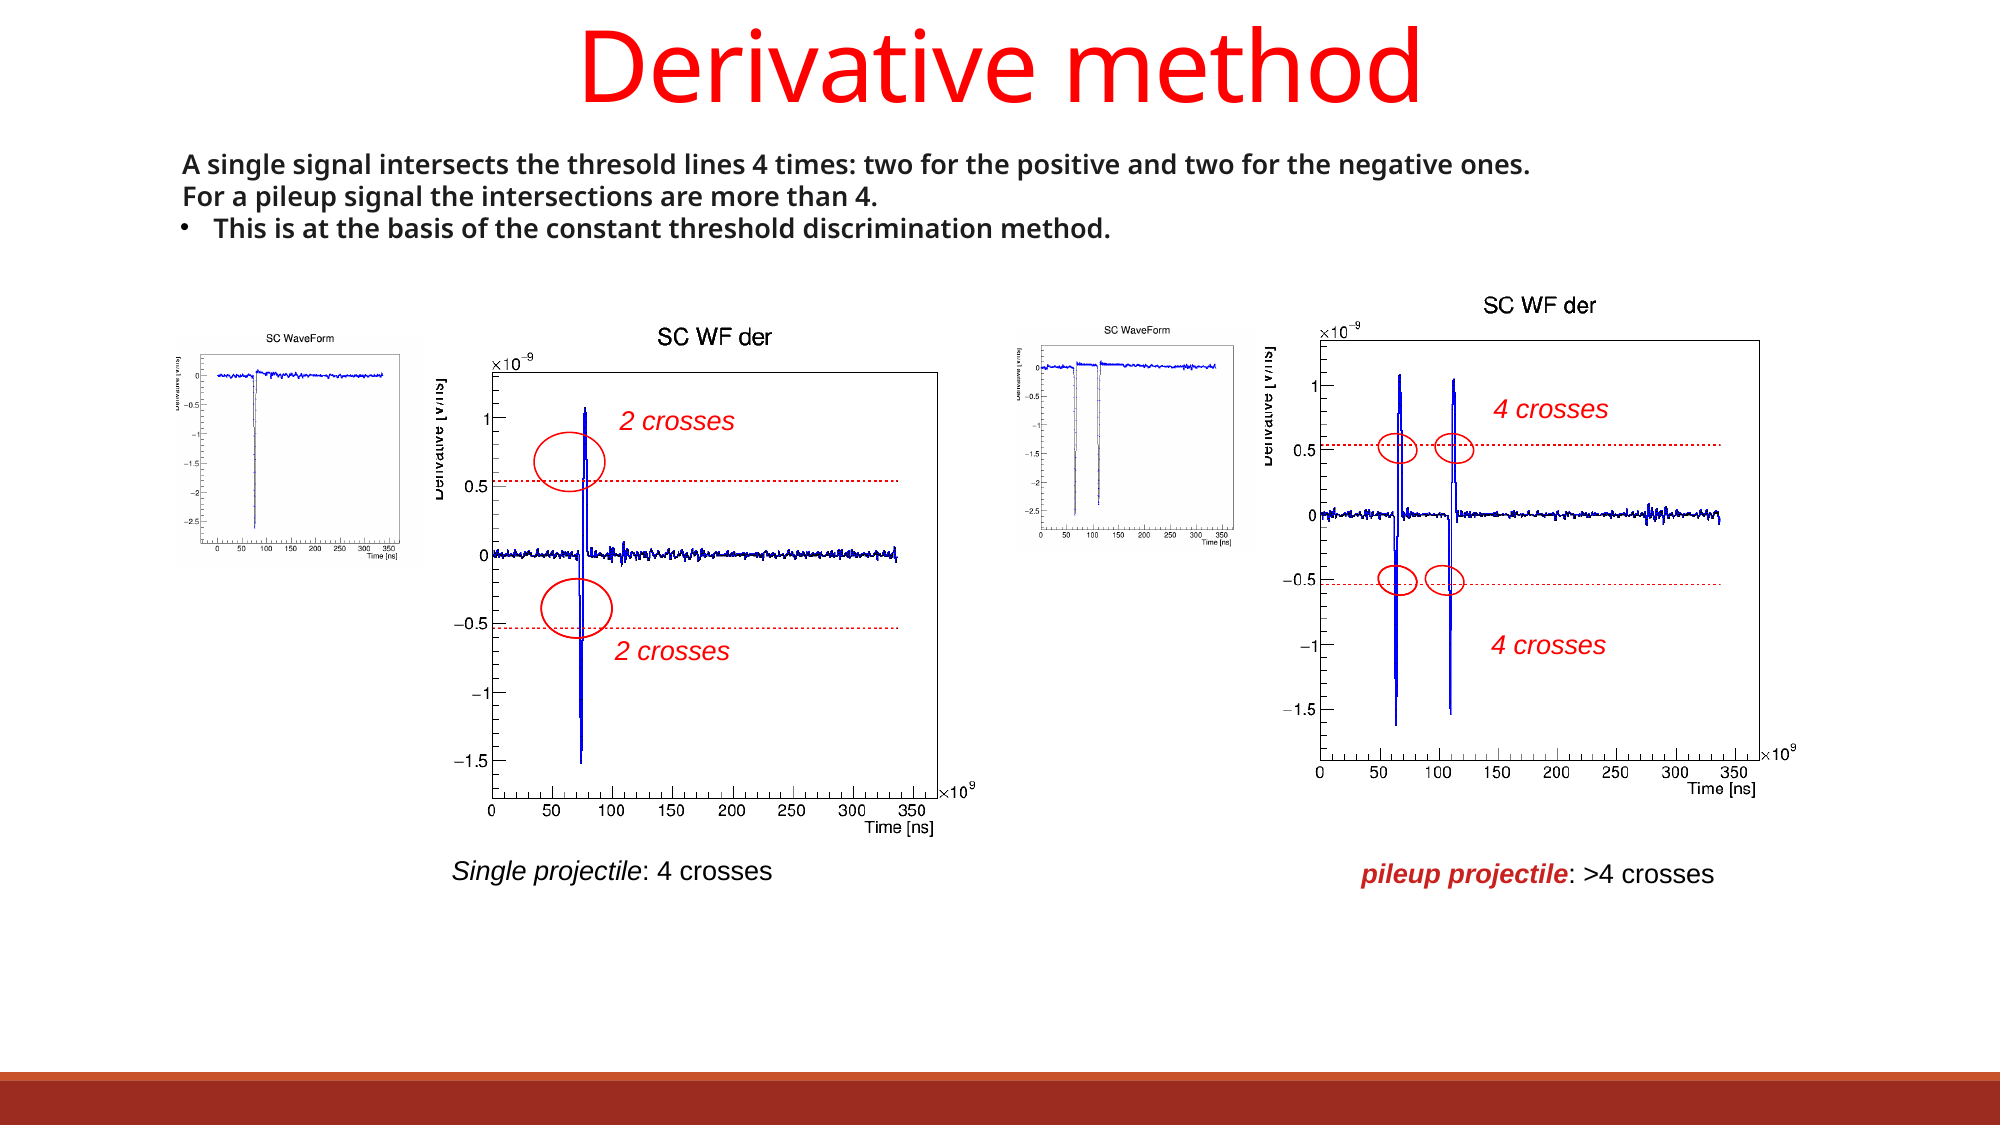

Derivative method
A single signal intersects the thresold lines 4 times: two for the positive and two for the negative ones.
For a pileup signal the intersections are more than 4.
This is at the basis of the constant threshold discrimination method.
4 crosses
2 crosses
4 crosses
2 crosses
Single projectile: 4 crosses
pileup projectile: >4 crosses